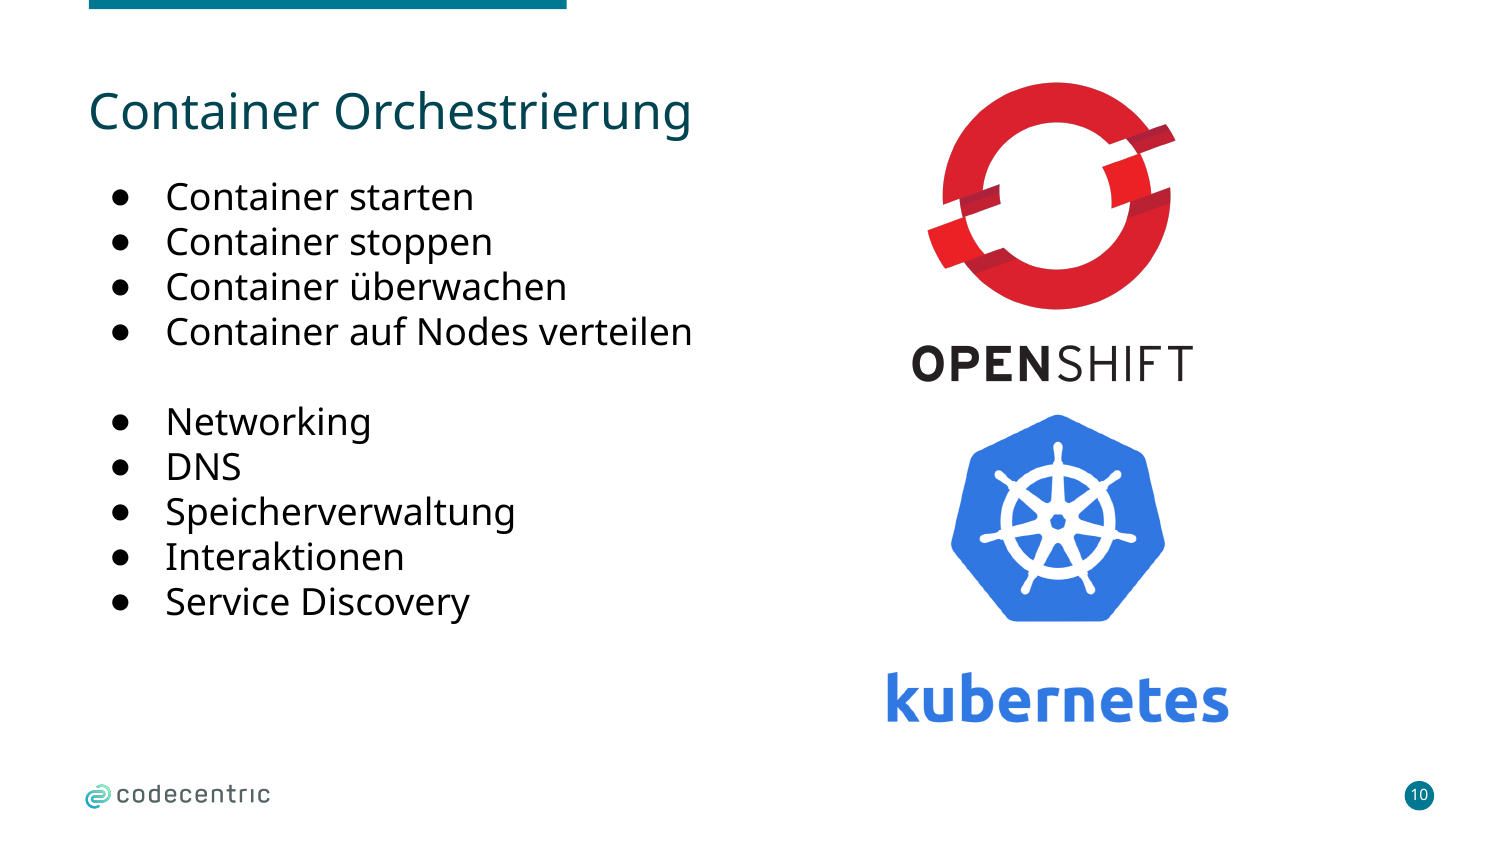

# Container Orchestrierung
Container starten
Container stoppen
Container überwachen
Container auf Nodes verteilen
Networking
DNS
Speicherverwaltung
Interaktionen
Service Discovery